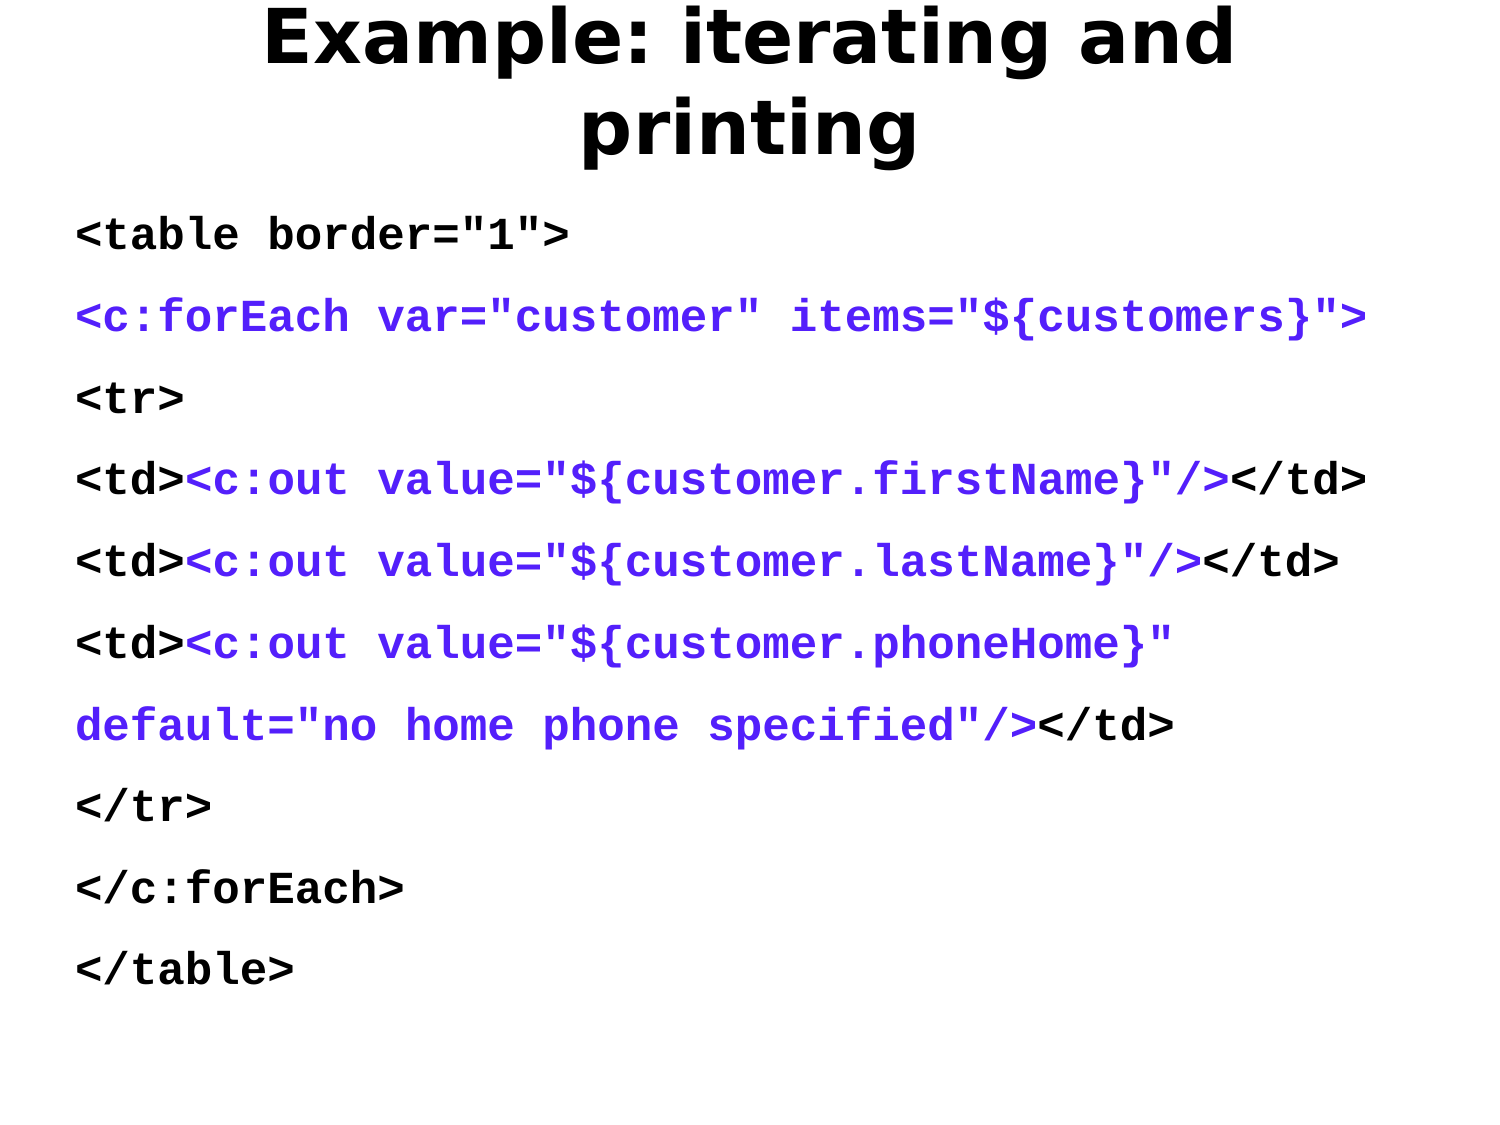

# Example: iterating and printing
<table border="1">
<c:forEach var="customer" items="${customers}">
<tr>
<td><c:out value="${customer.firstName}"/></td>
<td><c:out value="${customer.lastName}"/></td>
<td><c:out value="${customer.phoneHome}"
default="no home phone specified"/></td>
</tr>
</c:forEach>
</table>